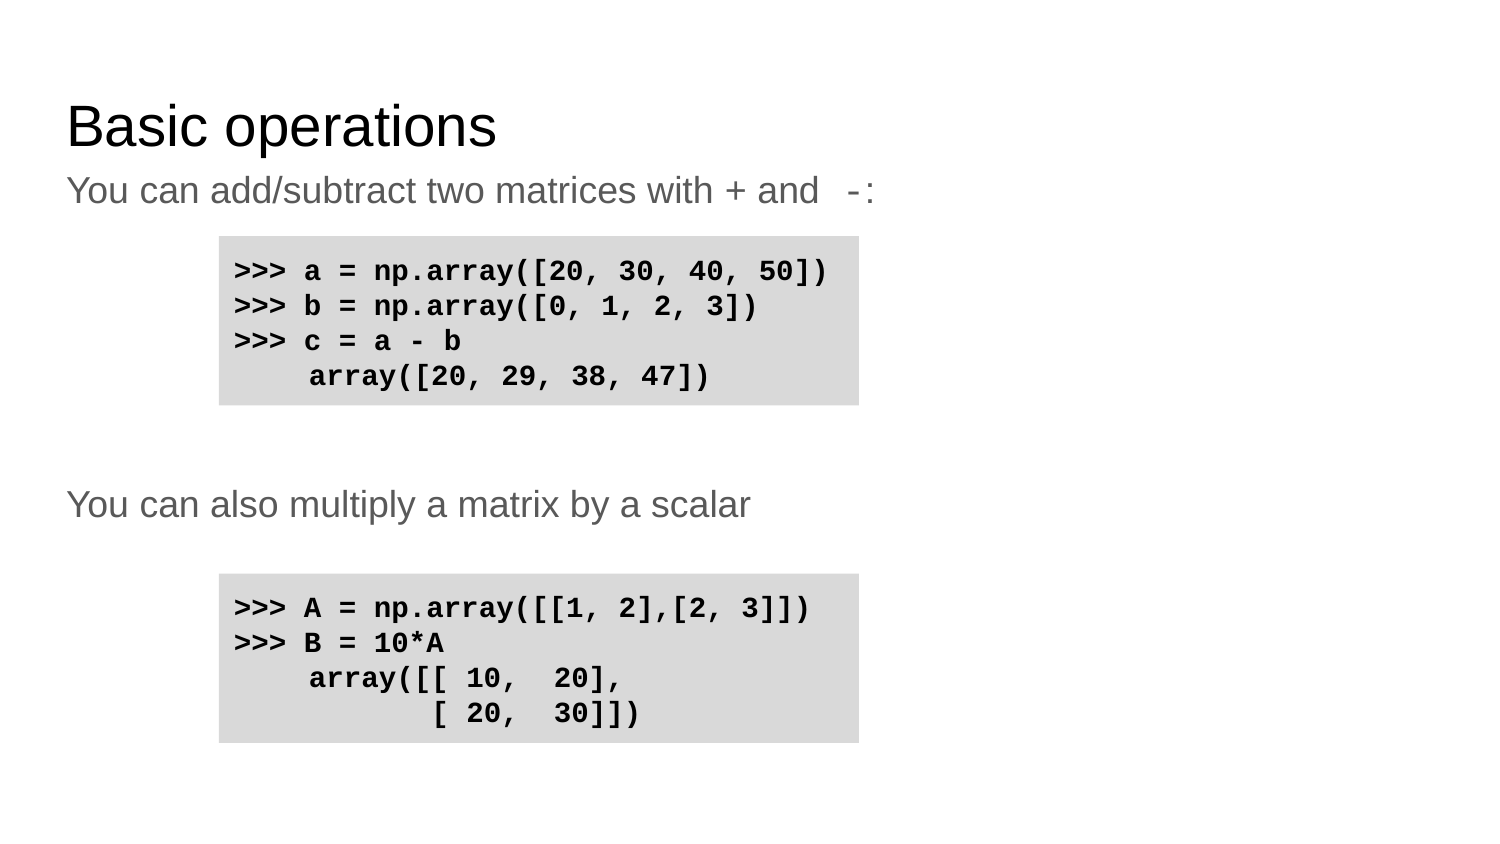

# Basic operations
You can add/subtract two matrices with + and -:
You can also multiply a matrix by a scalar
>>> a = np.array([20, 30, 40, 50])
>>> b = np.array([0, 1, 2, 3])
>>> c = a - b
	array([20, 29, 38, 47])
>>> A = np.array([[1, 2],[2, 3]])
>>> B = 10*A
array([[ 10, 20],
 	 [ 20, 30]])